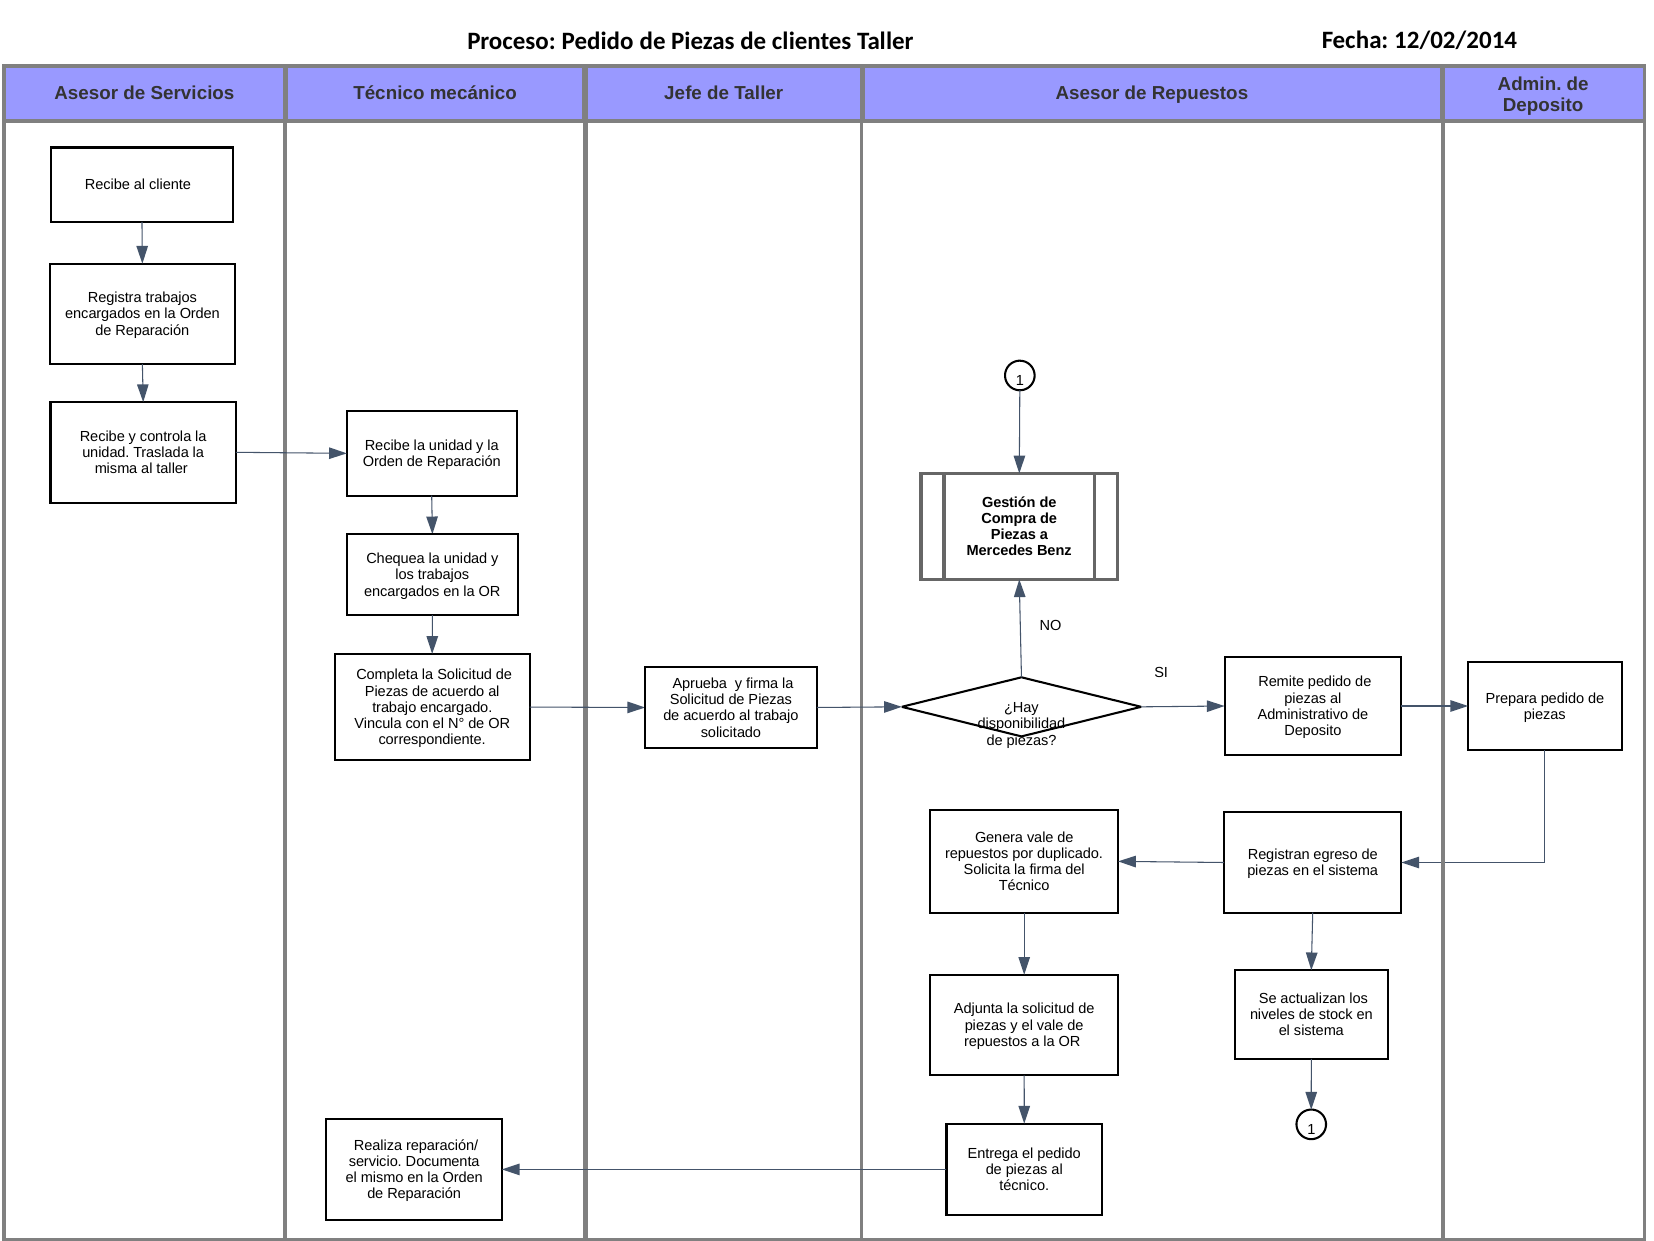

Fecha: 12/02/2014
Proceso: Pedido de Piezas de clientes Taller
Asesor de Servicios
Técnico mecánico
Jefe de Taller
Asesor de Repuestos
Admin. de Deposito
Recibe al cliente
Registra trabajos encargados en la Orden de Reparación
1
Recibe y controla la unidad. Traslada la misma al taller
Recibe la unidad y la Orden de Reparación
Gestión de Compra de Piezas a Mercedes Benz
Chequea la unidad y los trabajos encargados en la OR
NO
 Completa la Solicitud de Piezas de acuerdo al trabajo encargado. Vincula con el N° de OR correspondiente.
 Remite pedido de piezas al Administrativo de Deposito
SI
Prepara pedido de piezas
 Aprueba y firma la Solicitud de Piezas de acuerdo al trabajo solicitado
¿Hay disponibilidad de piezas?
Genera vale de repuestos por duplicado. Solicita la firma del Técnico
Registran egreso de piezas en el sistema
 Se actualizan los niveles de stock en el sistema
Adjunta la solicitud de piezas y el vale de repuestos a la OR
1
 Realiza reparación/ servicio. Documenta el mismo en la Orden de Reparación
Entrega el pedido de piezas al técnico.